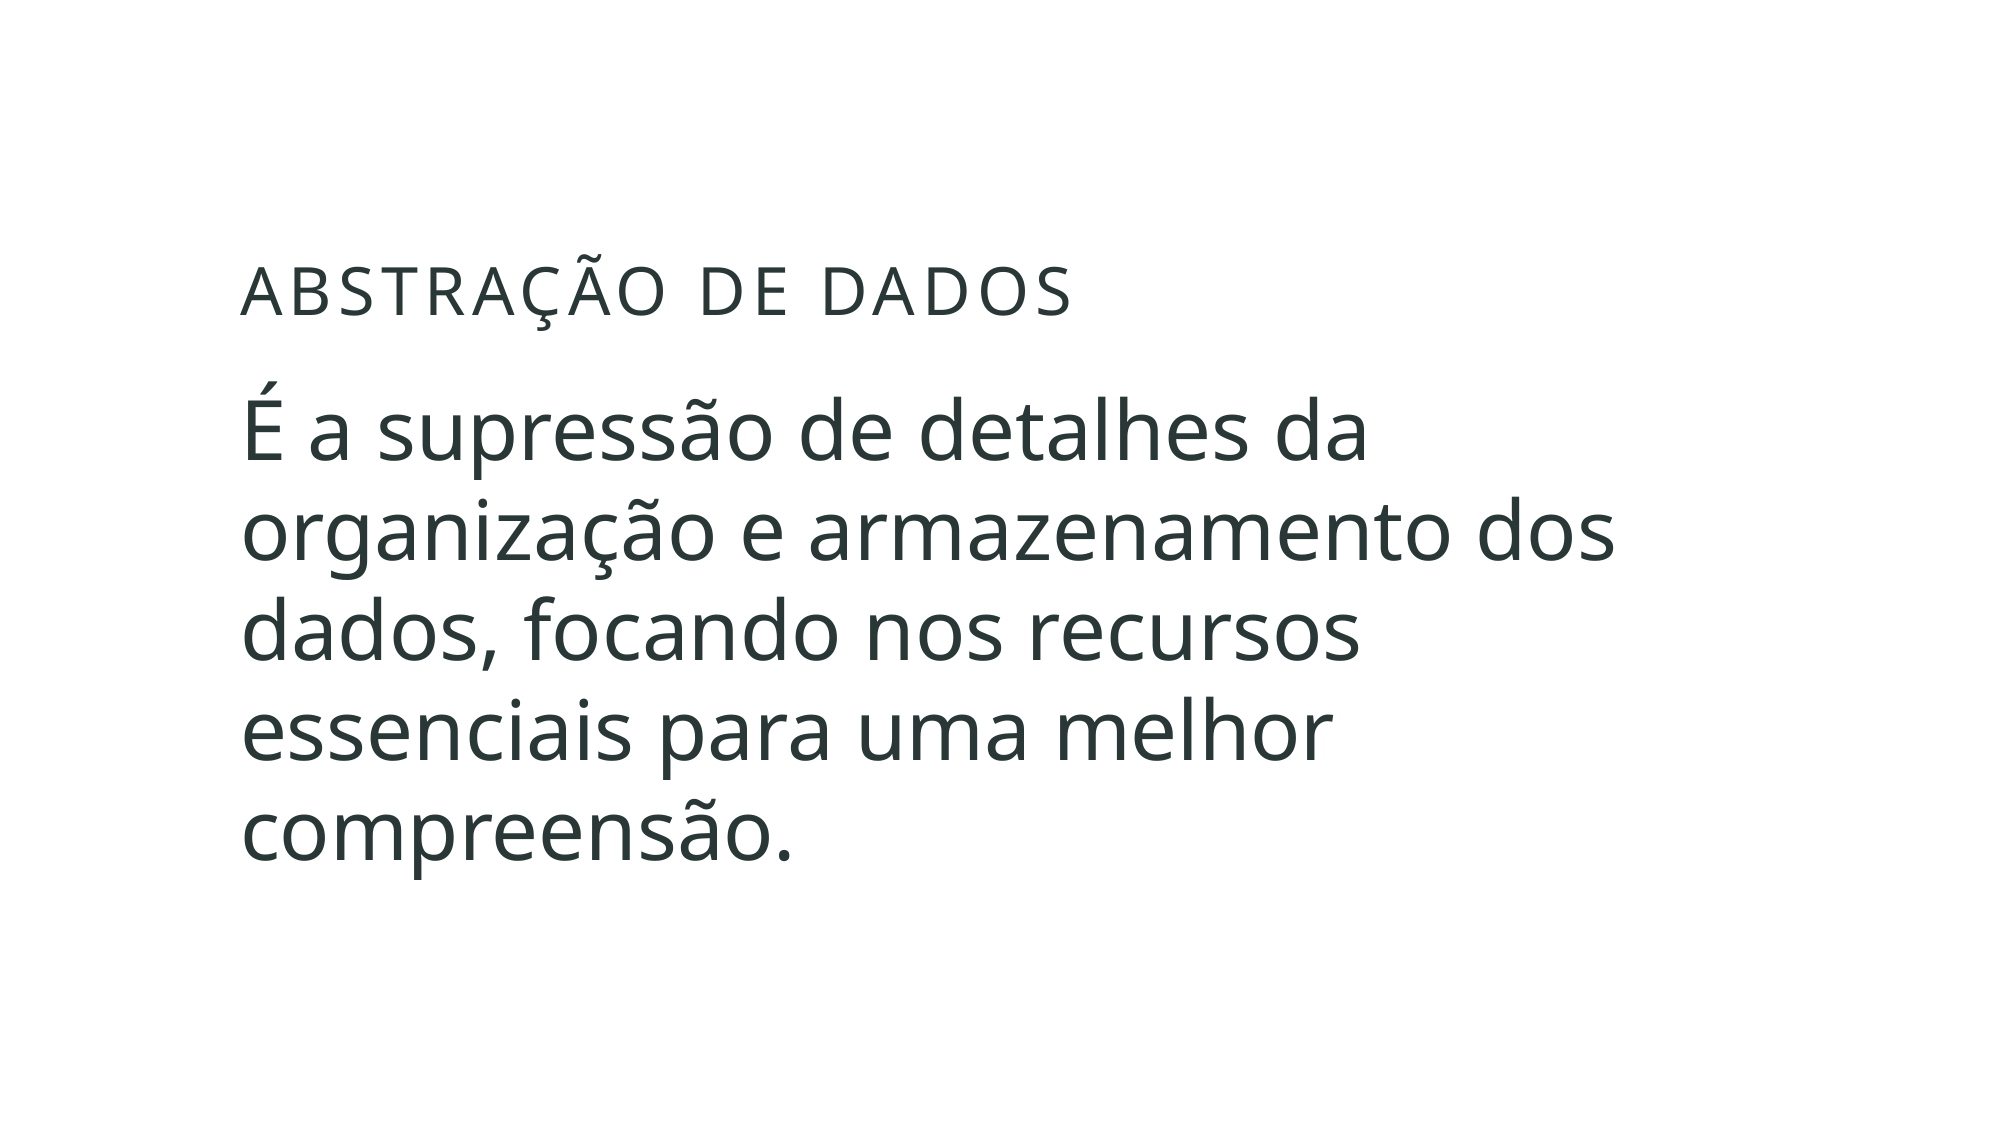

# Abstração de dados
É a supressão de detalhes da organização e armazenamento dos dados, focando nos recursos essenciais para uma melhor compreensão.